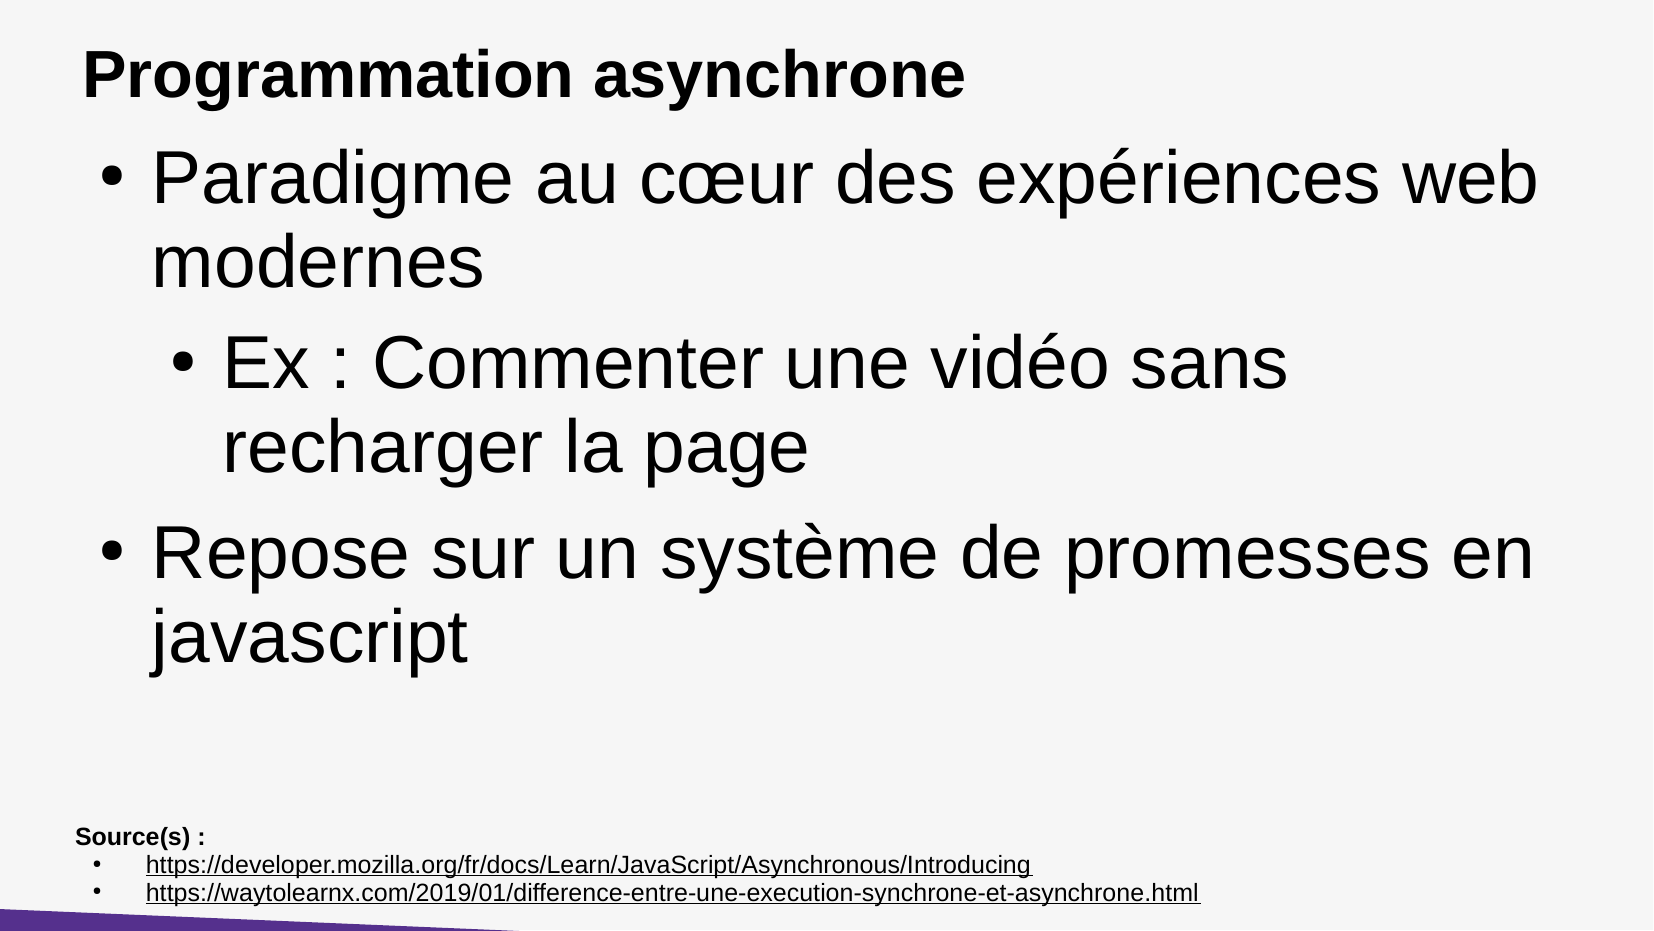

# Programmation asynchrone
Paradigme au cœur des expériences web modernes
Ex : Commenter une vidéo sans recharger la page
Repose sur un système de promesses en javascript
Source(s) :
https://developer.mozilla.org/fr/docs/Learn/JavaScript/Asynchronous/Introducing
https://waytolearnx.com/2019/01/difference-entre-une-execution-synchrone-et-asynchrone.html